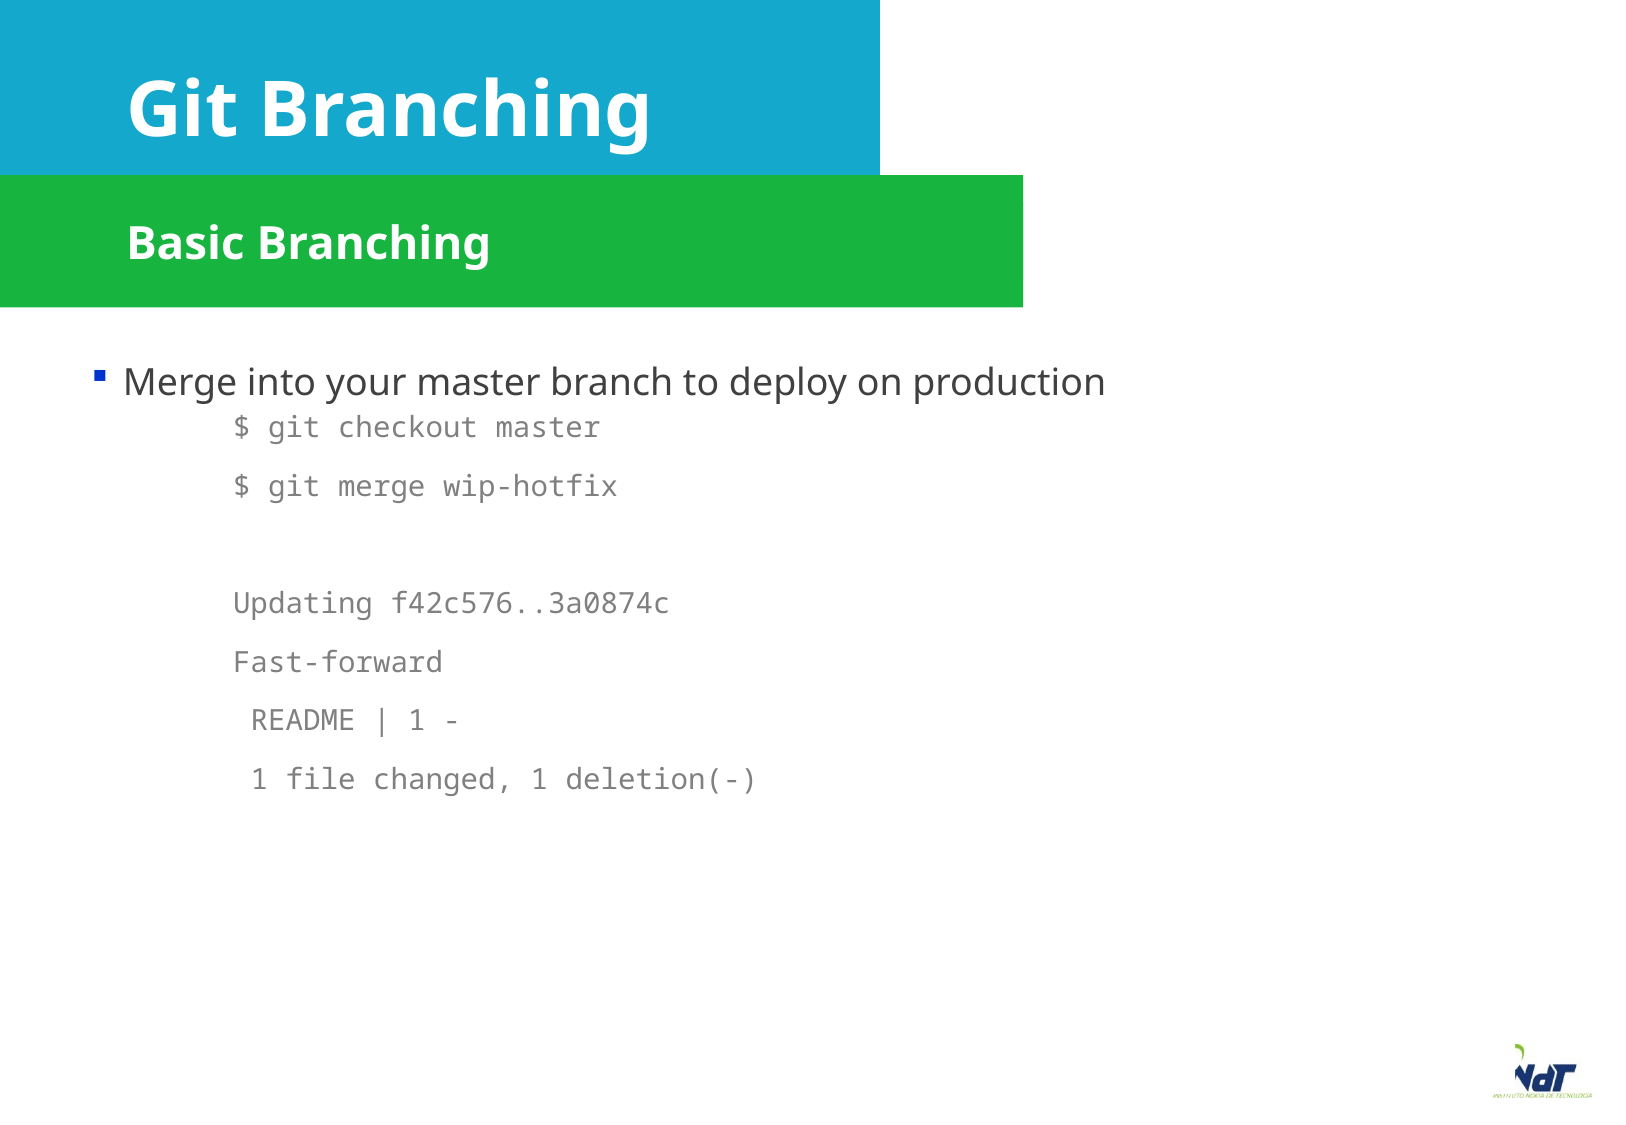

# Git Branching
Basic Branching
Merge into your master branch to deploy on production
$ git checkout master
$ git merge wip-hotfix
Updating f42c576..3a0874c
Fast-forward
 README | 1 -
 1 file changed, 1 deletion(-)